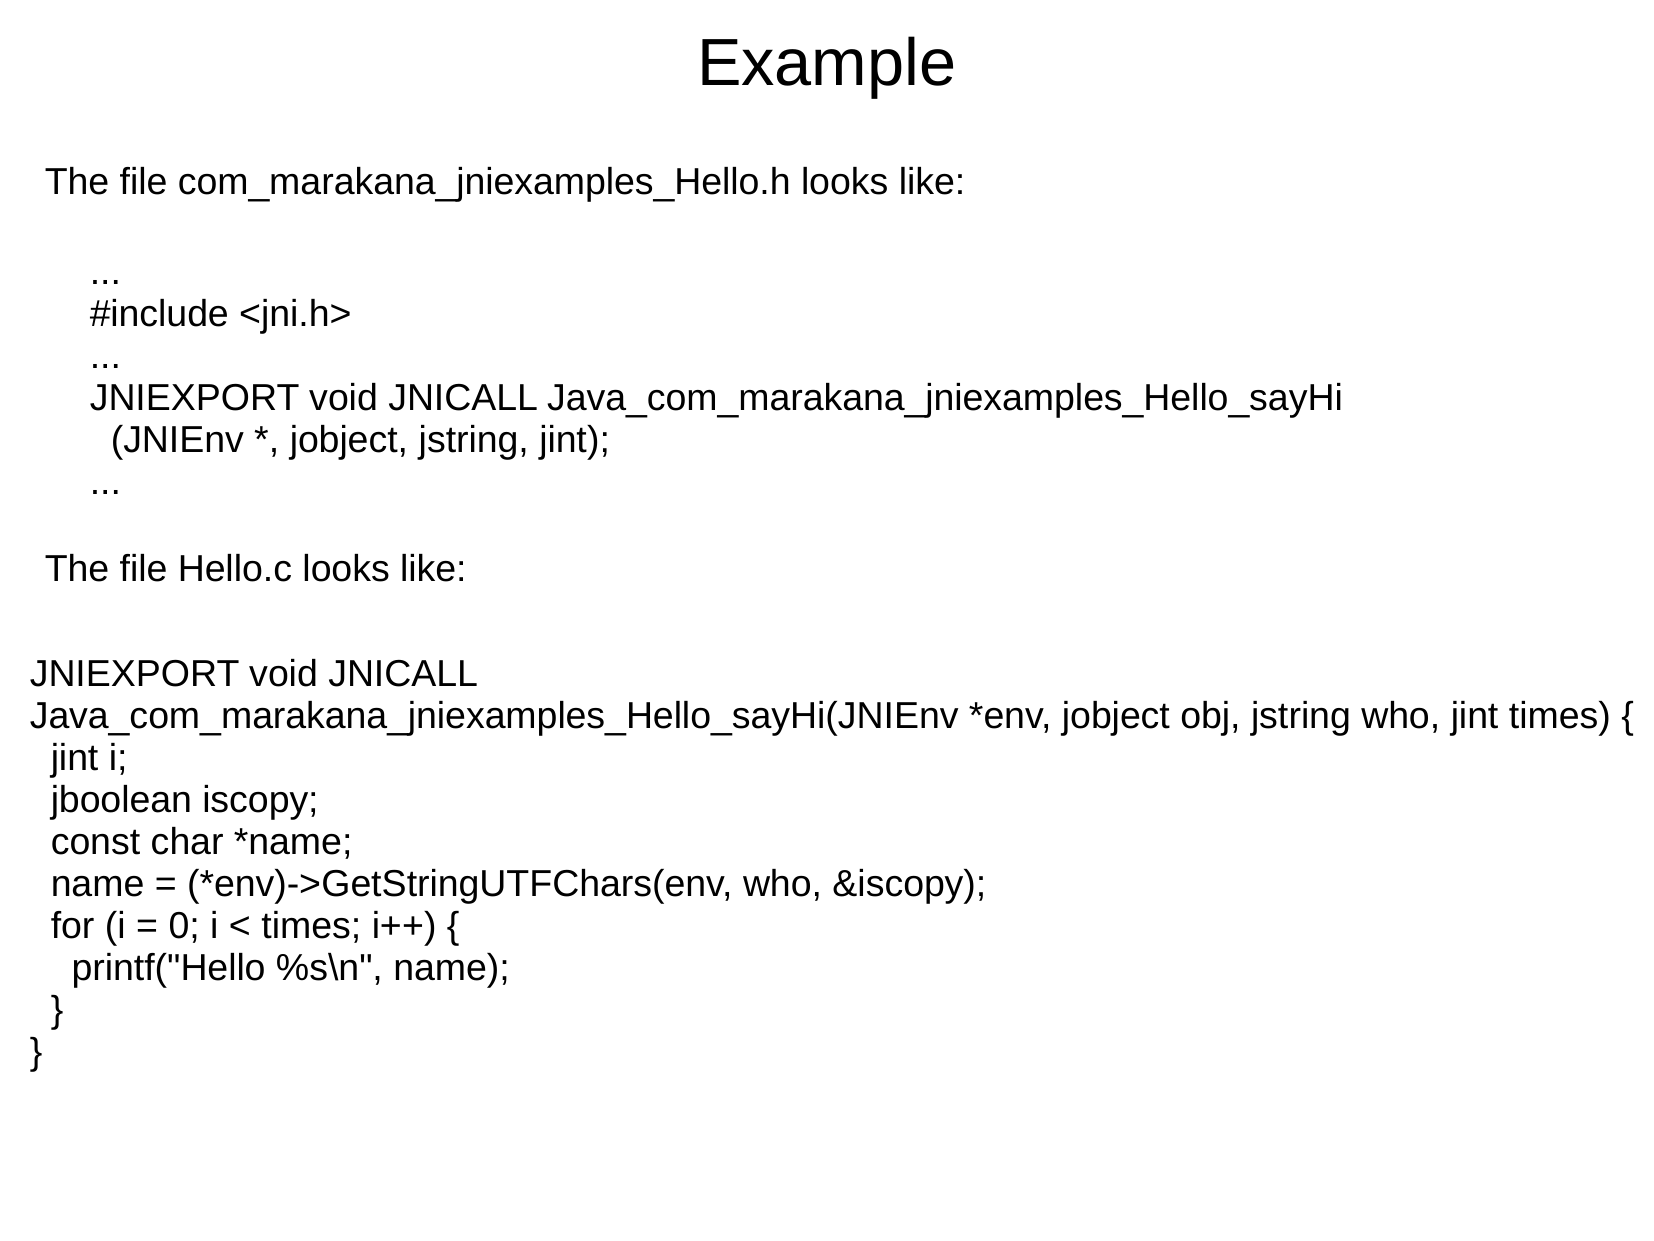

# Example
The file com_marakana_jniexamples_Hello.h looks like:
...
#include <jni.h>
...
JNIEXPORT void JNICALL Java_com_marakana_jniexamples_Hello_sayHi
 (JNIEnv *, jobject, jstring, jint);
...
The file Hello.c looks like:
JNIEXPORT void JNICALL
Java_com_marakana_jniexamples_Hello_sayHi(JNIEnv *env, jobject obj, jstring who, jint times) {
 jint i;
 jboolean iscopy;
 const char *name;
 name = (*env)->GetStringUTFChars(env, who, &iscopy);
 for (i = 0; i < times; i++) {
 printf("Hello %s\n", name);
 }
}